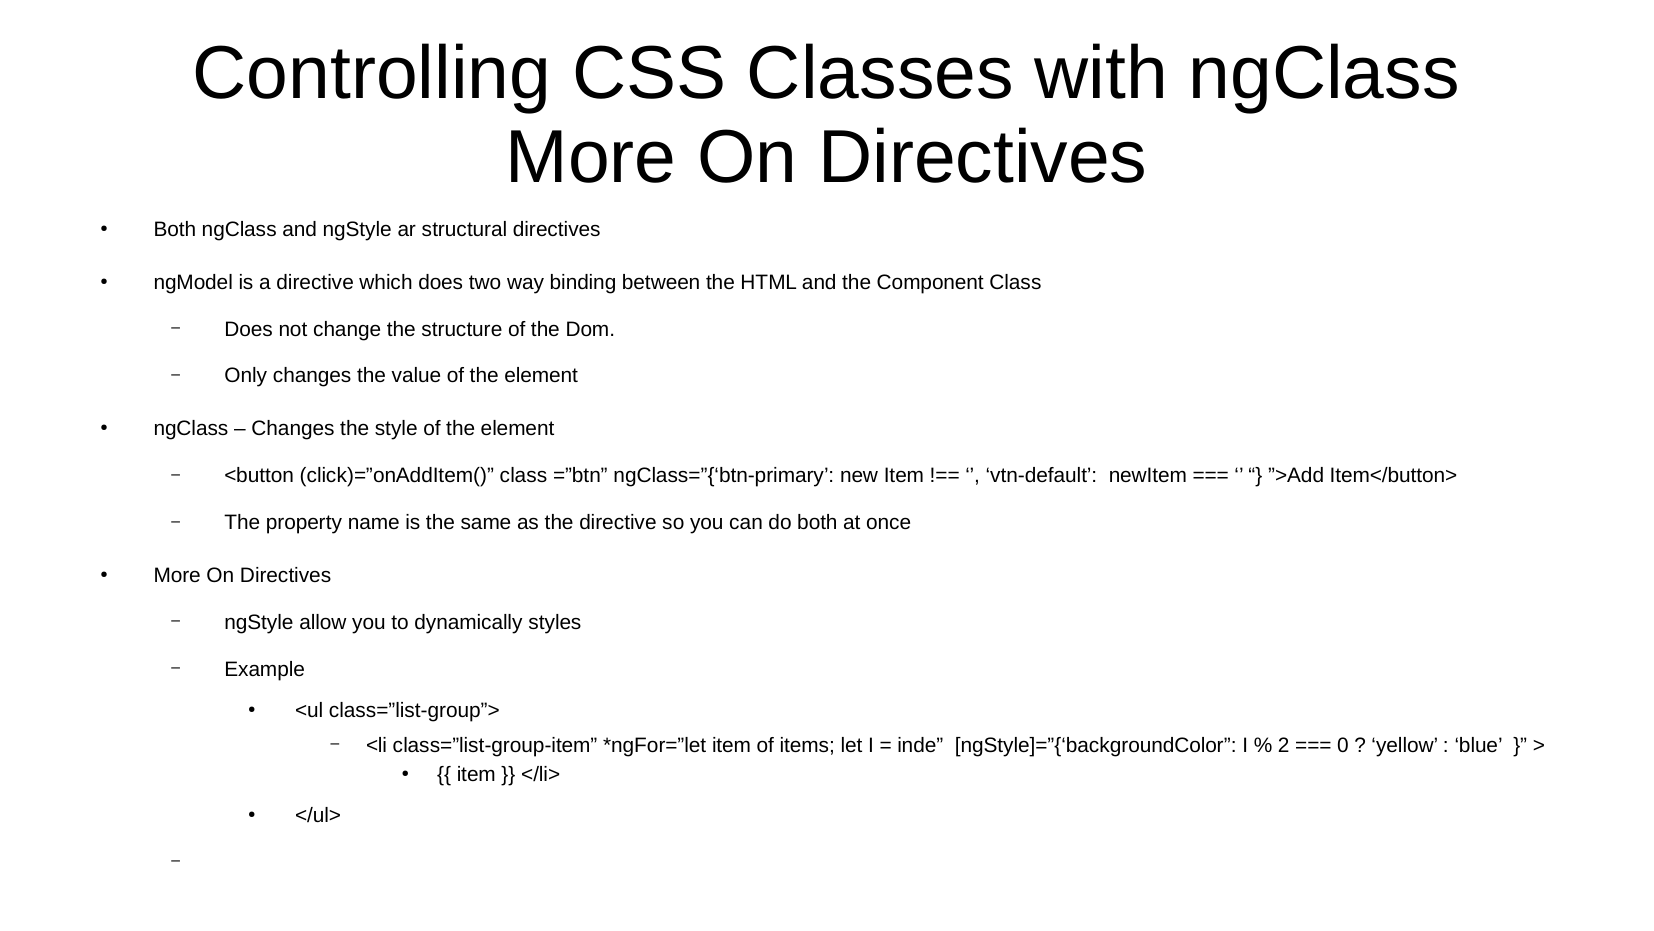

# Controlling CSS Classes with ngClass More On Directives
Both ngClass and ngStyle ar structural directives
ngModel is a directive which does two way binding between the HTML and the Component Class
Does not change the structure of the Dom.
Only changes the value of the element
ngClass – Changes the style of the element
<button (click)=”onAddItem()” class =”btn” ngClass=”{‘btn-primary’: new Item !== ‘’, ‘vtn-default’: newItem === ‘’ “} ”>Add Item</button>
The property name is the same as the directive so you can do both at once
More On Directives
ngStyle 	allow you to dynamically styles
Example
<ul class=”list-group”>
<li class=”list-group-item” *ngFor=”let item of items; let I = inde” [ngStyle]=”{‘backgroundColor”: I % 2 === 0 ? ‘yellow’ : ‘blue’ }” >
{{ item }} </li>
</ul>